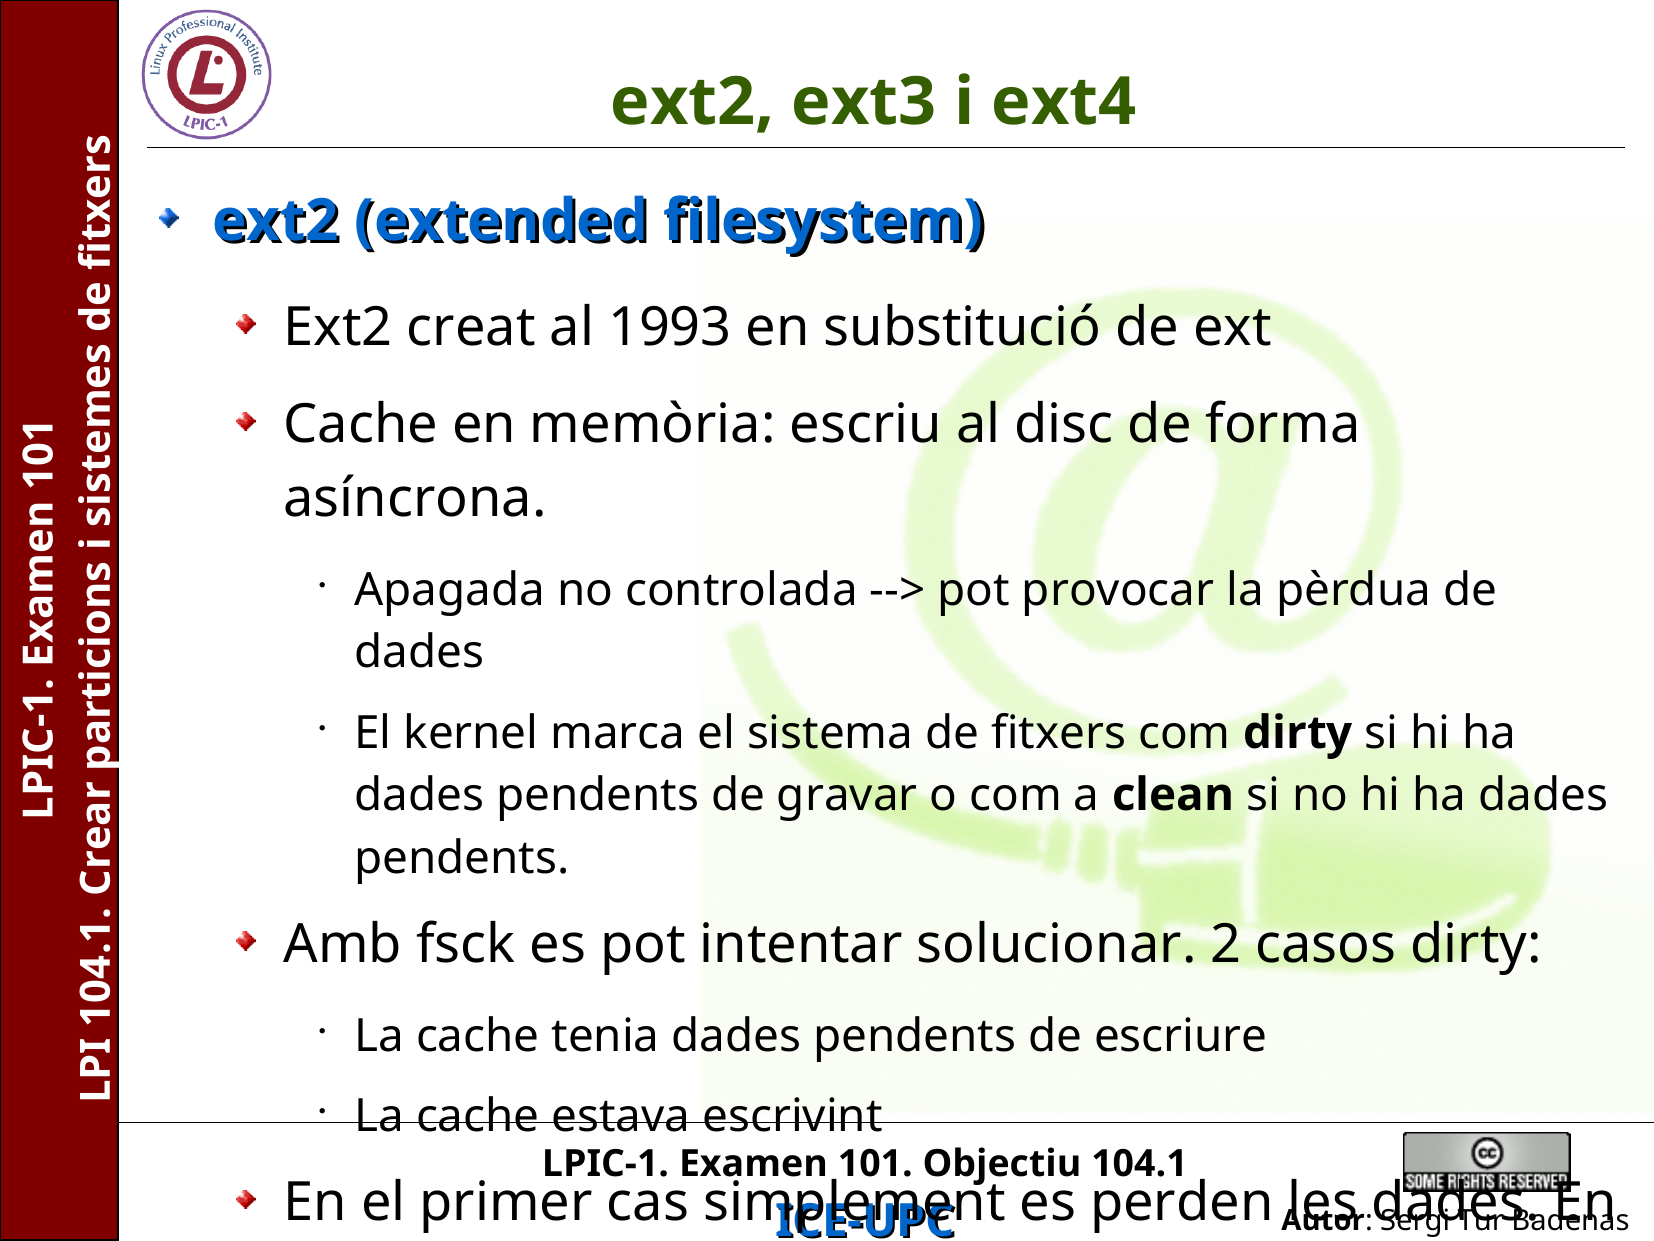

# ext2, ext3 i ext4
ext2 (extended filesystem)
Ext2 creat al 1993 en substitució de ext
Cache en memòria: escriu al disc de forma asíncrona.
Apagada no controlada --> pot provocar la pèrdua de dades
El kernel marca el sistema de fitxers com dirty si hi ha dades pendents de gravar o com a clean si no hi ha dades pendents.
Amb fsck es pot intentar solucionar. 2 casos dirty:
La cache tenia dades pendents de escriure
La cache estava escrivint
En el primer cas simplement es perden les dades. En el segon cas es pot arreglar amb fsck